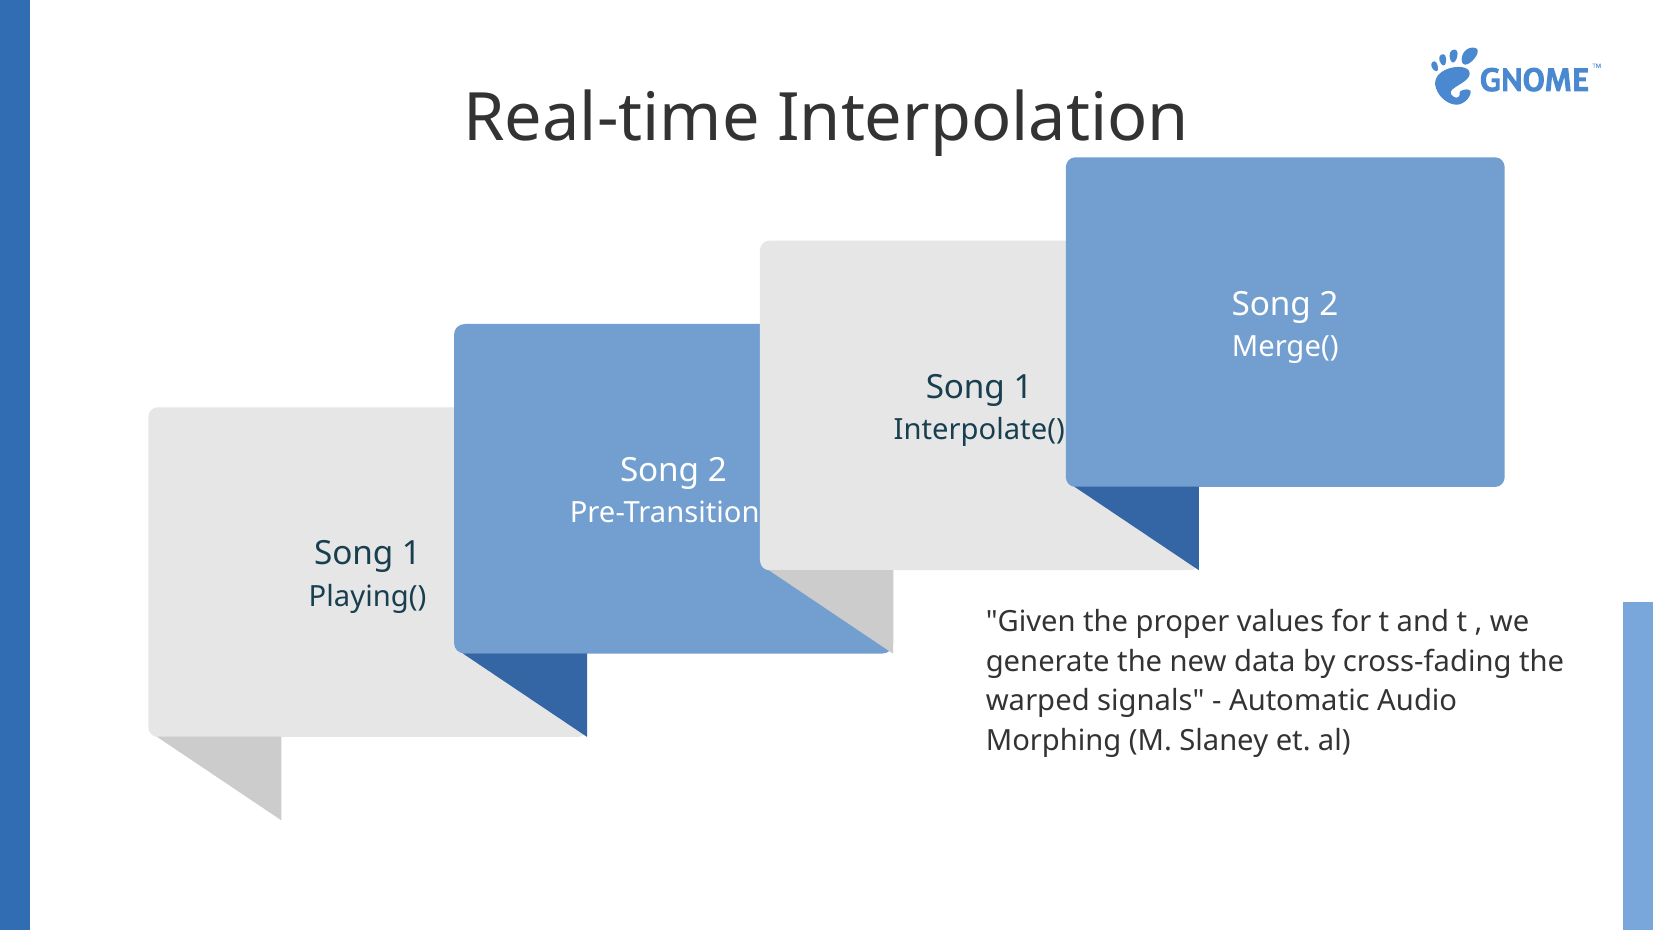

# Real-time Interpolation
Song 2
Merge()
Song 1
Interpolate()
Song 2
Pre-Transition()
Song 1
Playing()
"Given the proper values for t and t , we generate the new data by cross-fading the warped signals" - Automatic Audio Morphing (M. Slaney et. al)